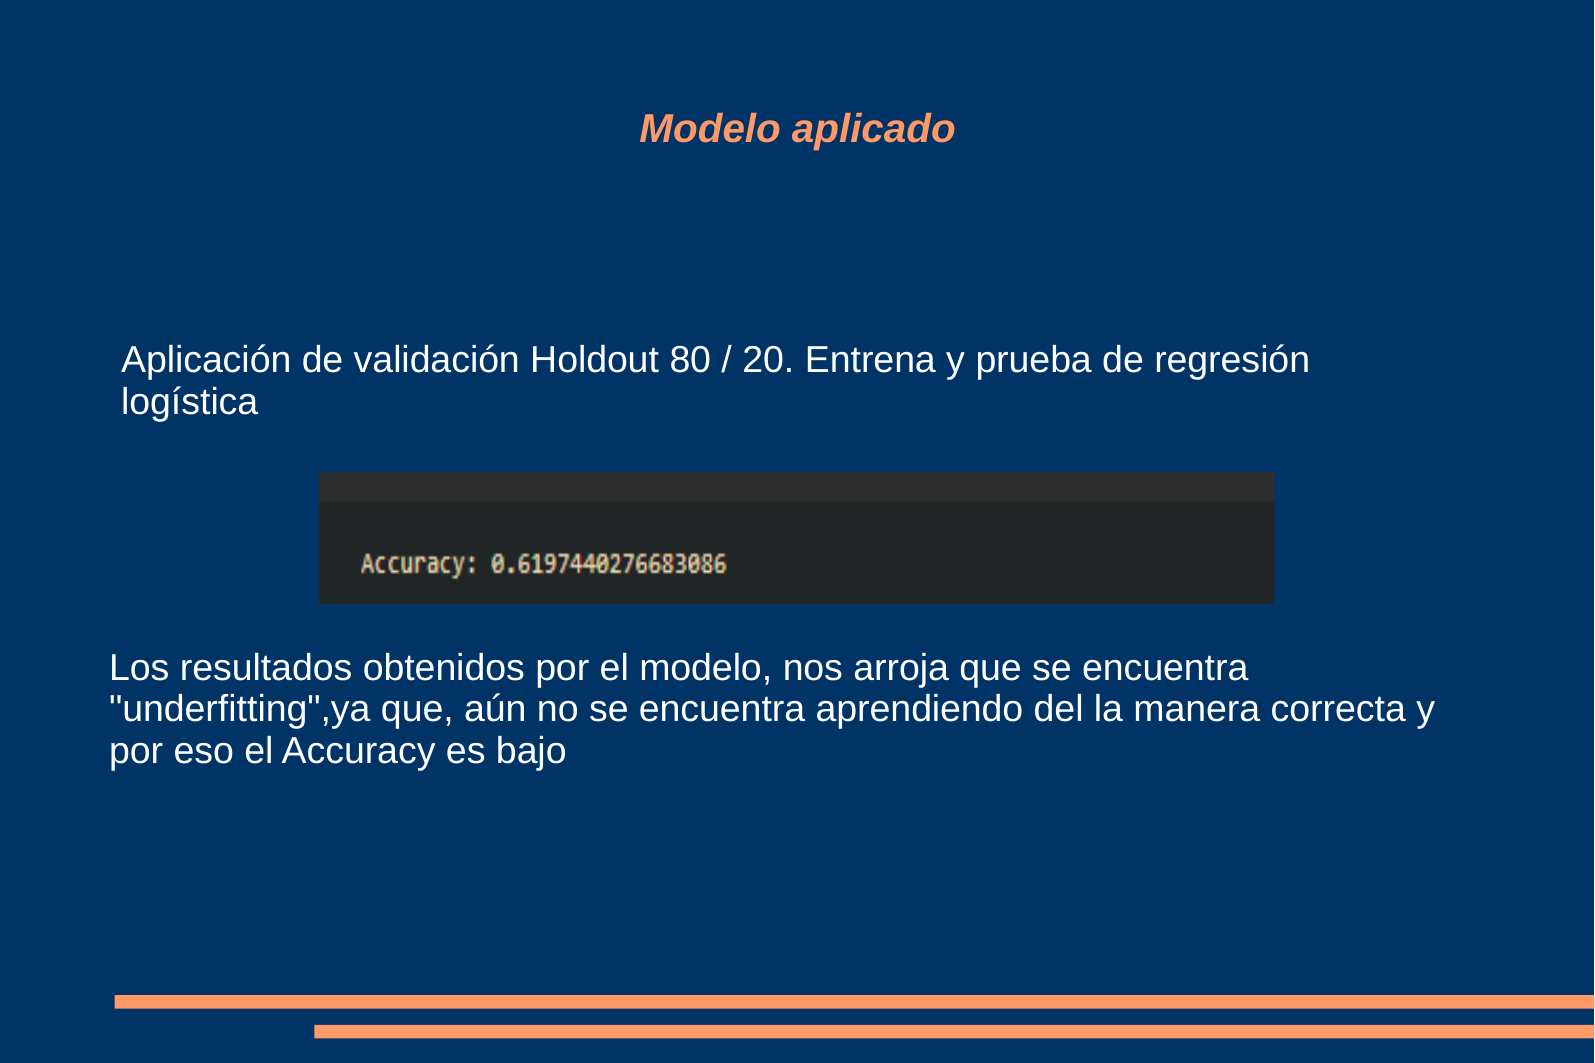

# Modelo aplicado
Aplicación de validación Holdout 80 / 20. Entrena y prueba de regresión logística
Los resultados obtenidos por el modelo, nos arroja que se encuentra "underfitting",ya que, aún no se encuentra aprendiendo del la manera correcta y por eso el Accuracy es bajo